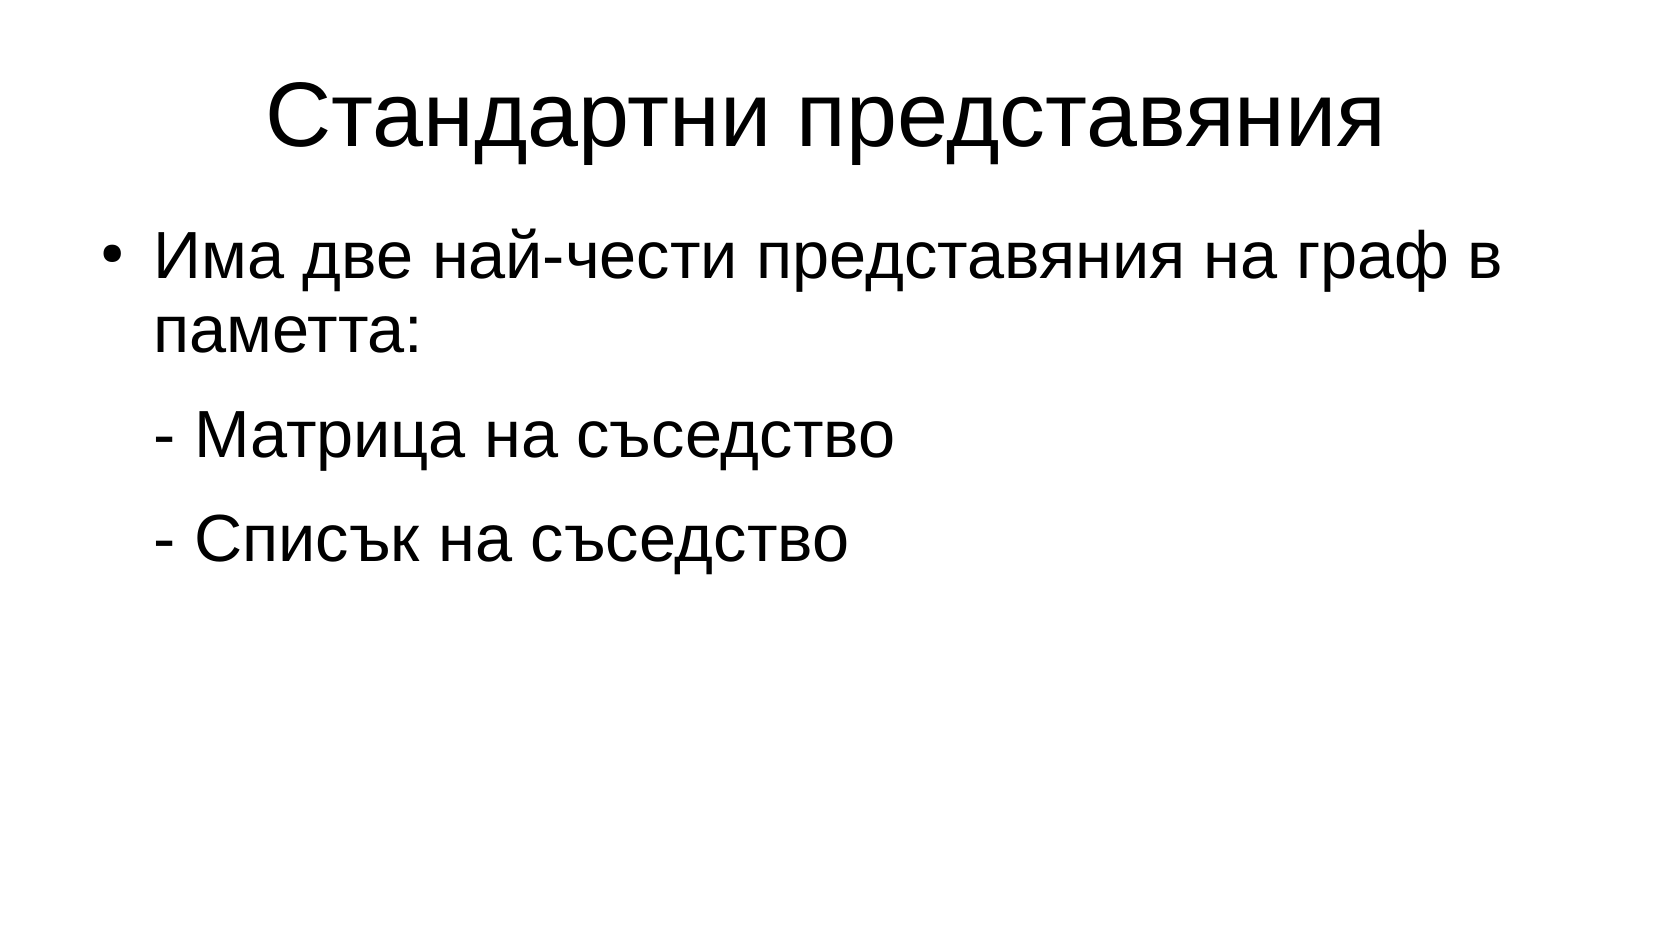

# Стандартни представяния
Има две най-чести представяния на граф в паметта:
- Матрица на съседство
- Списък на съседство